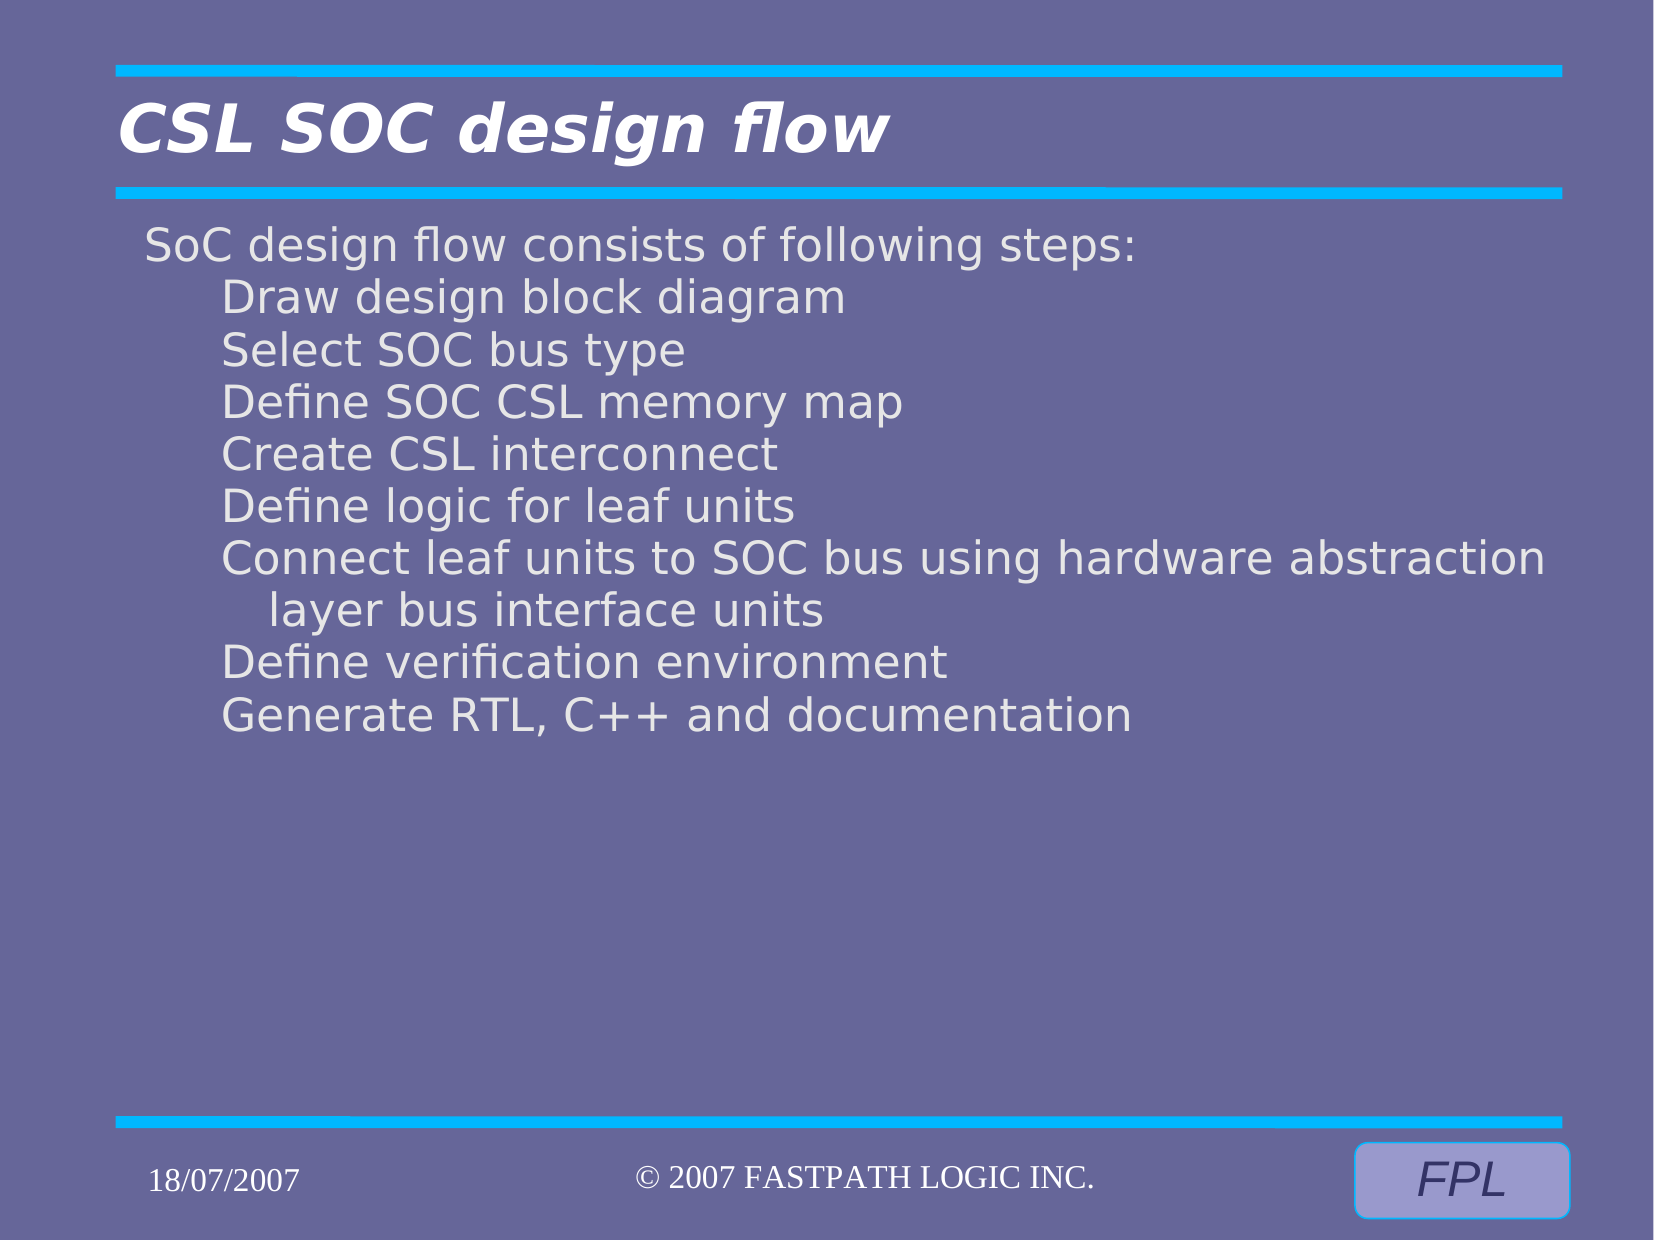

# CSL SOC design flow
SoC design flow consists of following steps:
Draw design block diagram
Select SOC bus type
Define SOC CSL memory map
Create CSL interconnect
Define logic for leaf units
Connect leaf units to SOC bus using hardware abstraction layer bus interface units
Define verification environment
Generate RTL, C++ and documentation
© 2007 FASTPATH LOGIC INC.
18/07/2007